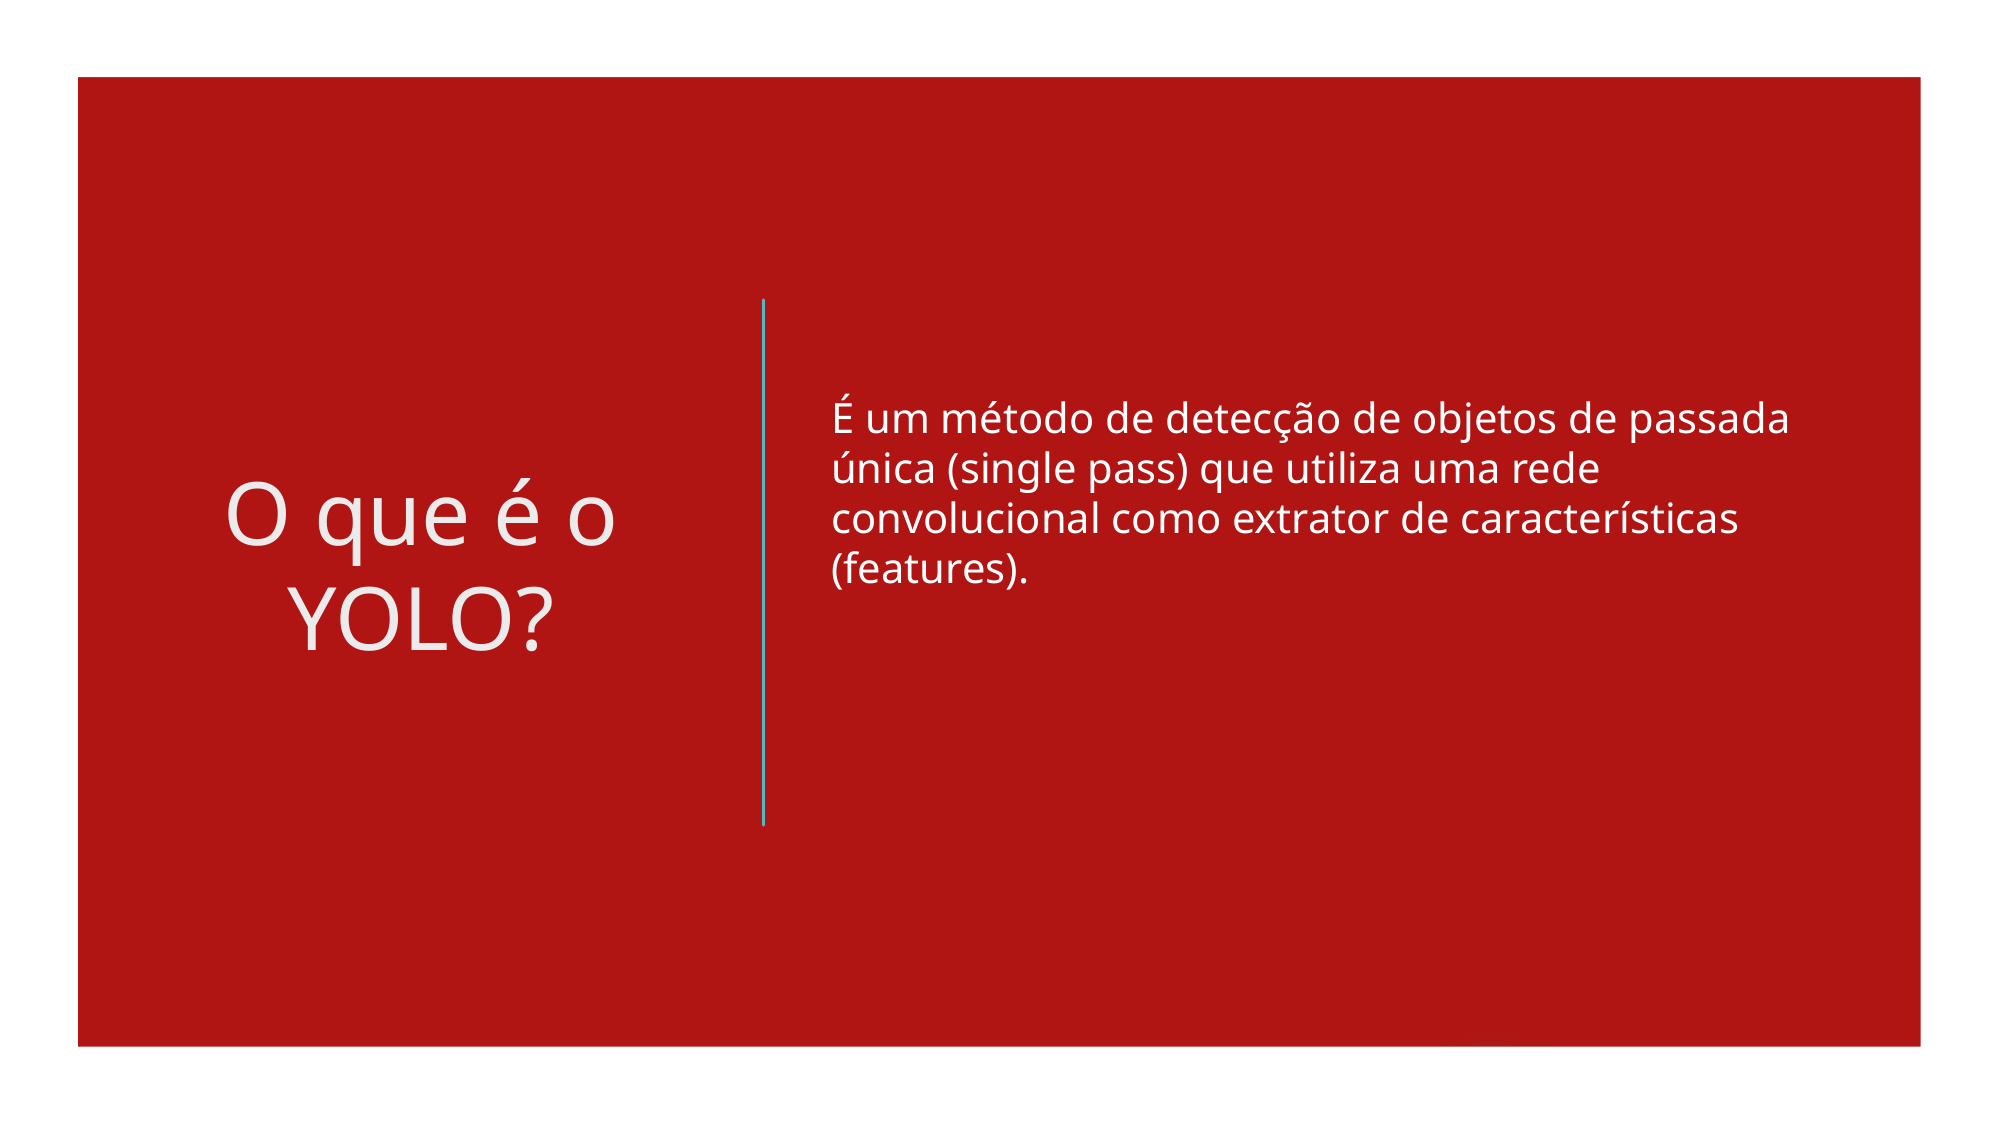

# O que é o YOLO?
É um método de detecção de objetos de passada única (single pass) que utiliza uma rede convolucional como extrator de características (features).